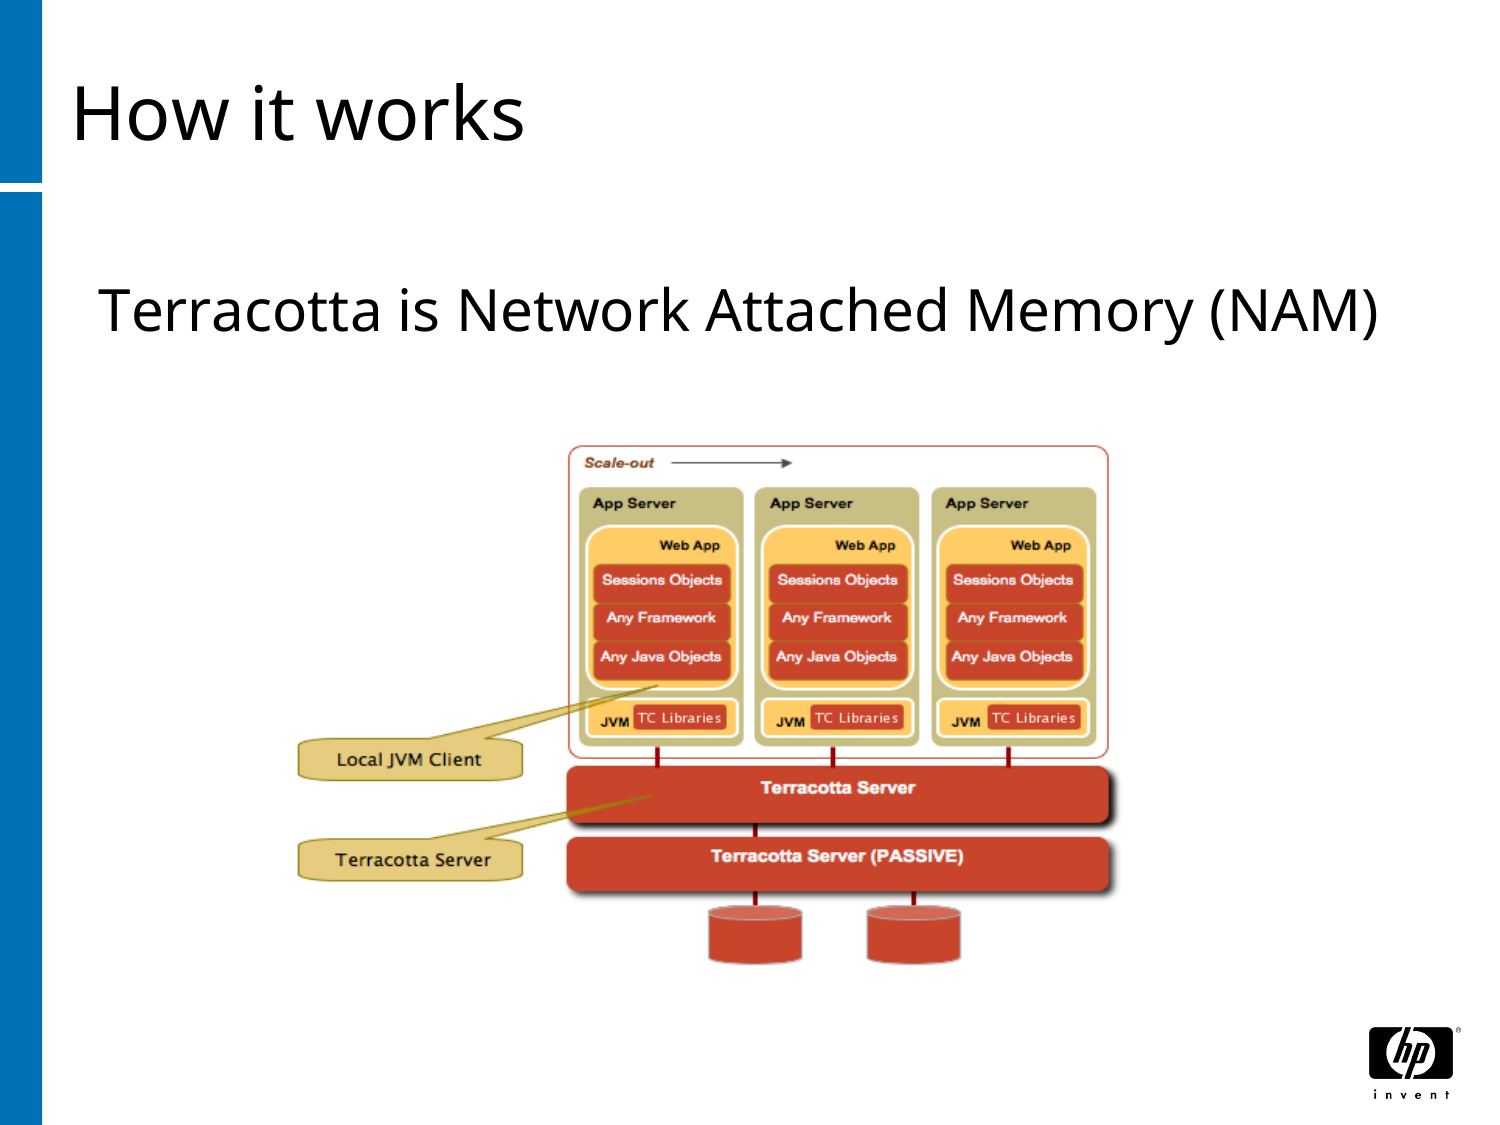

# How it works
Terracotta is Network Attached Memory (NAM)